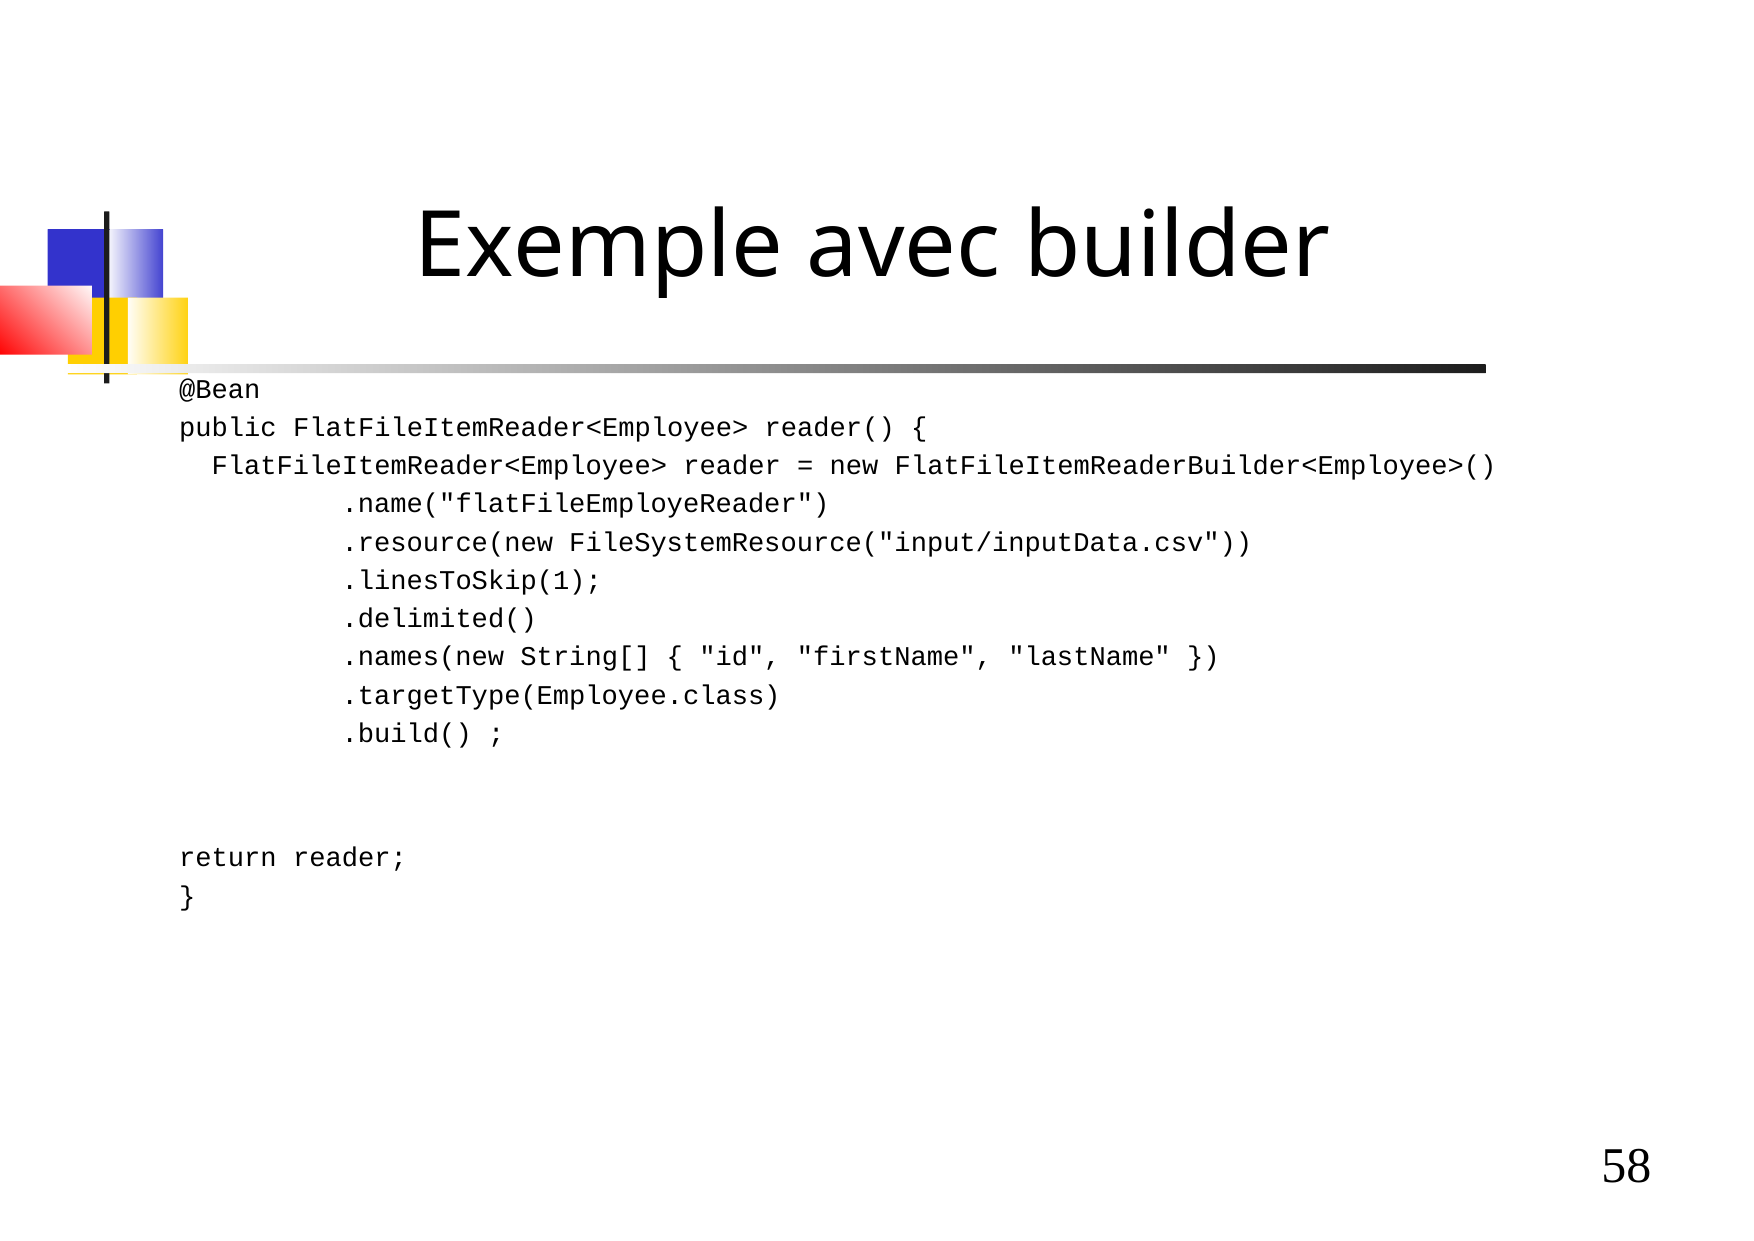

# Exemple avec builder
@Bean
public FlatFileItemReader<Employee> reader() {
 FlatFileItemReader<Employee> reader = new FlatFileItemReaderBuilder<Employee>()
 .name("flatFileEmployeReader")
 .resource(new FileSystemResource("input/inputData.csv"))
 .linesToSkip(1);
 .delimited()
 .names(new String[] { "id", "firstName", "lastName" })
 .targetType(Employee.class)
 .build() ;
return reader;
}